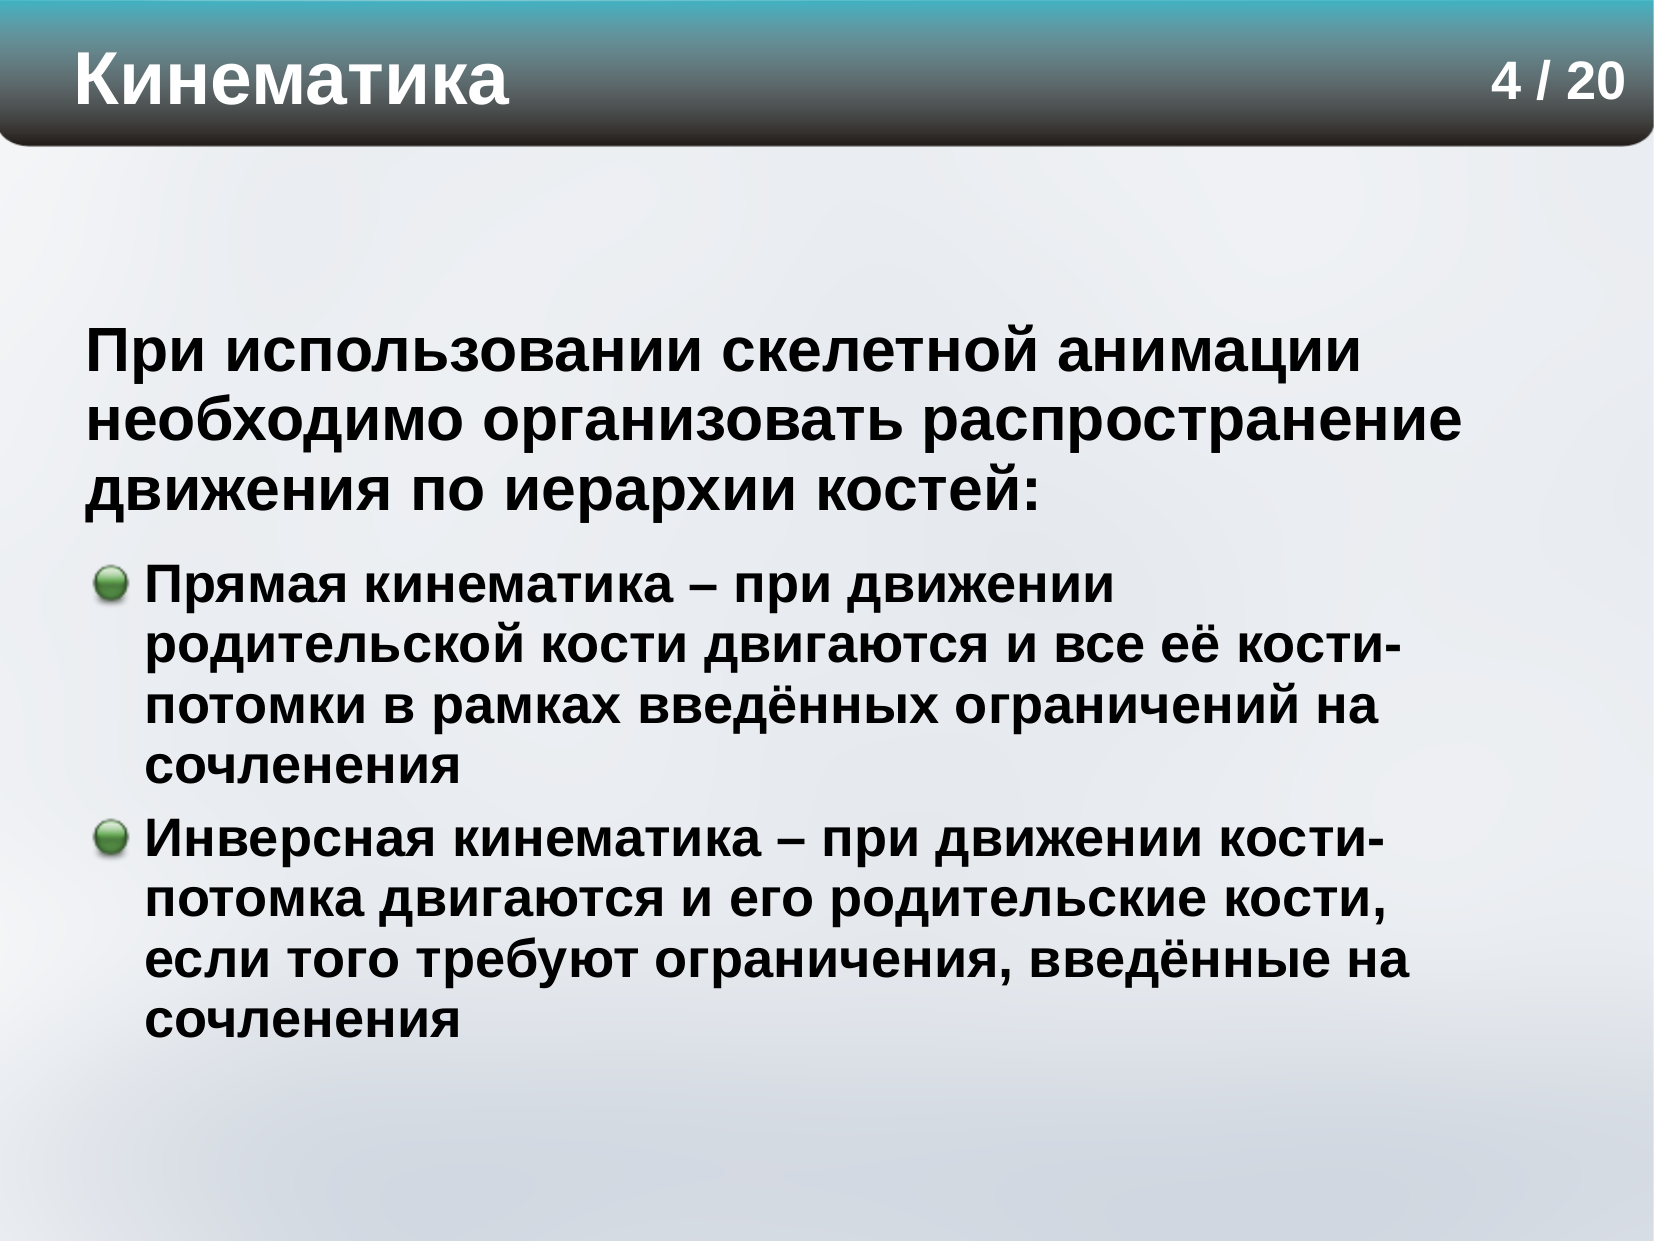

Кинематика
При использовании скелетной анимации необходимо организовать распространение движения по иерархии костей:
Прямая кинематика – при движении родительской кости двигаются и все её кости-потомки в рамках введённых ограничений на сочленения
Инверсная кинематика – при движении кости-потомка двигаются и его родительские кости, если того требуют ограничения, введённые на сочленения